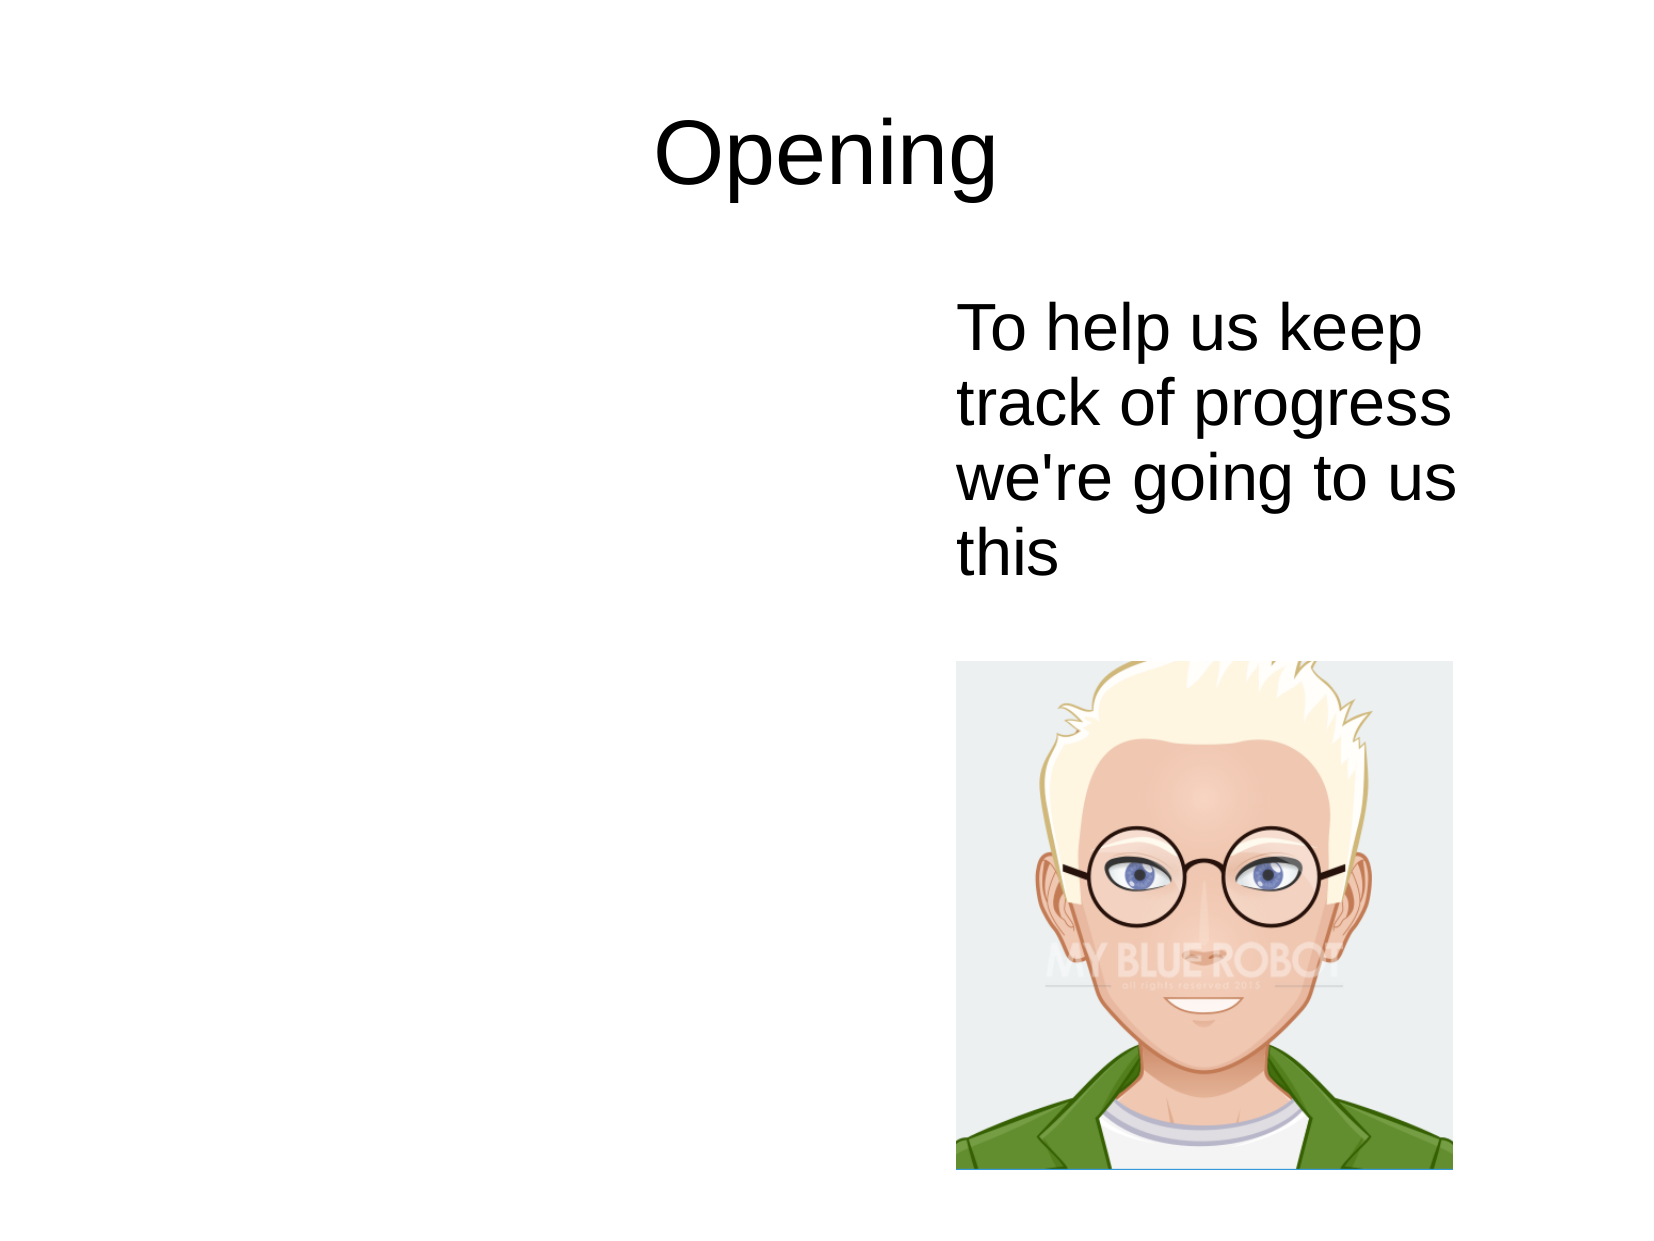

# Opening
To help us keep track of progress we're going to us this